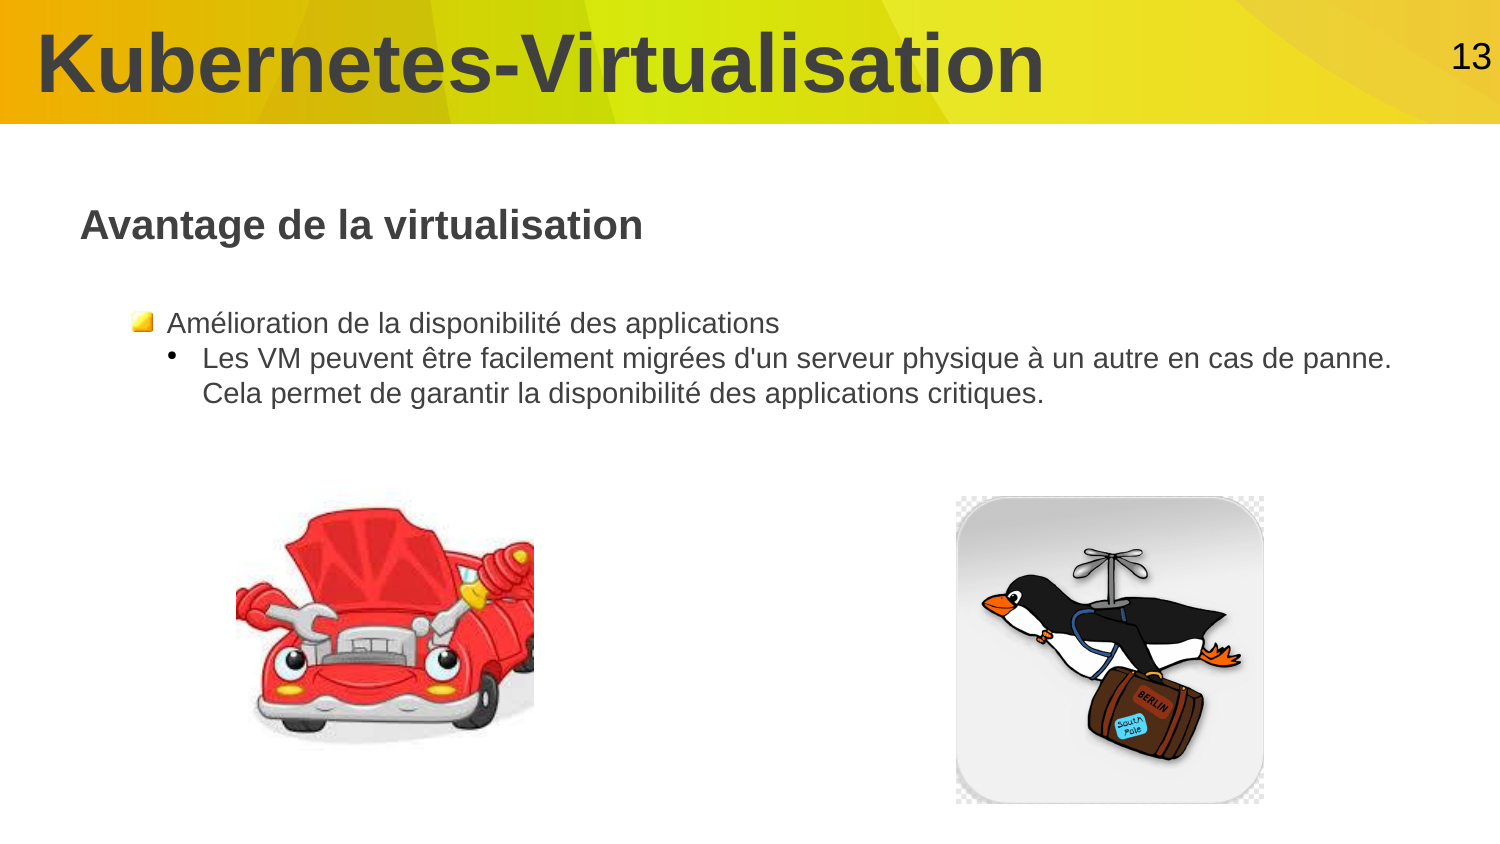

Kubernetes-Virtualisation
Avantage de la virtualisation
Amélioration de la disponibilité des applications
Les VM peuvent être facilement migrées d'un serveur physique à un autre en cas de panne. Cela permet de garantir la disponibilité des applications critiques.